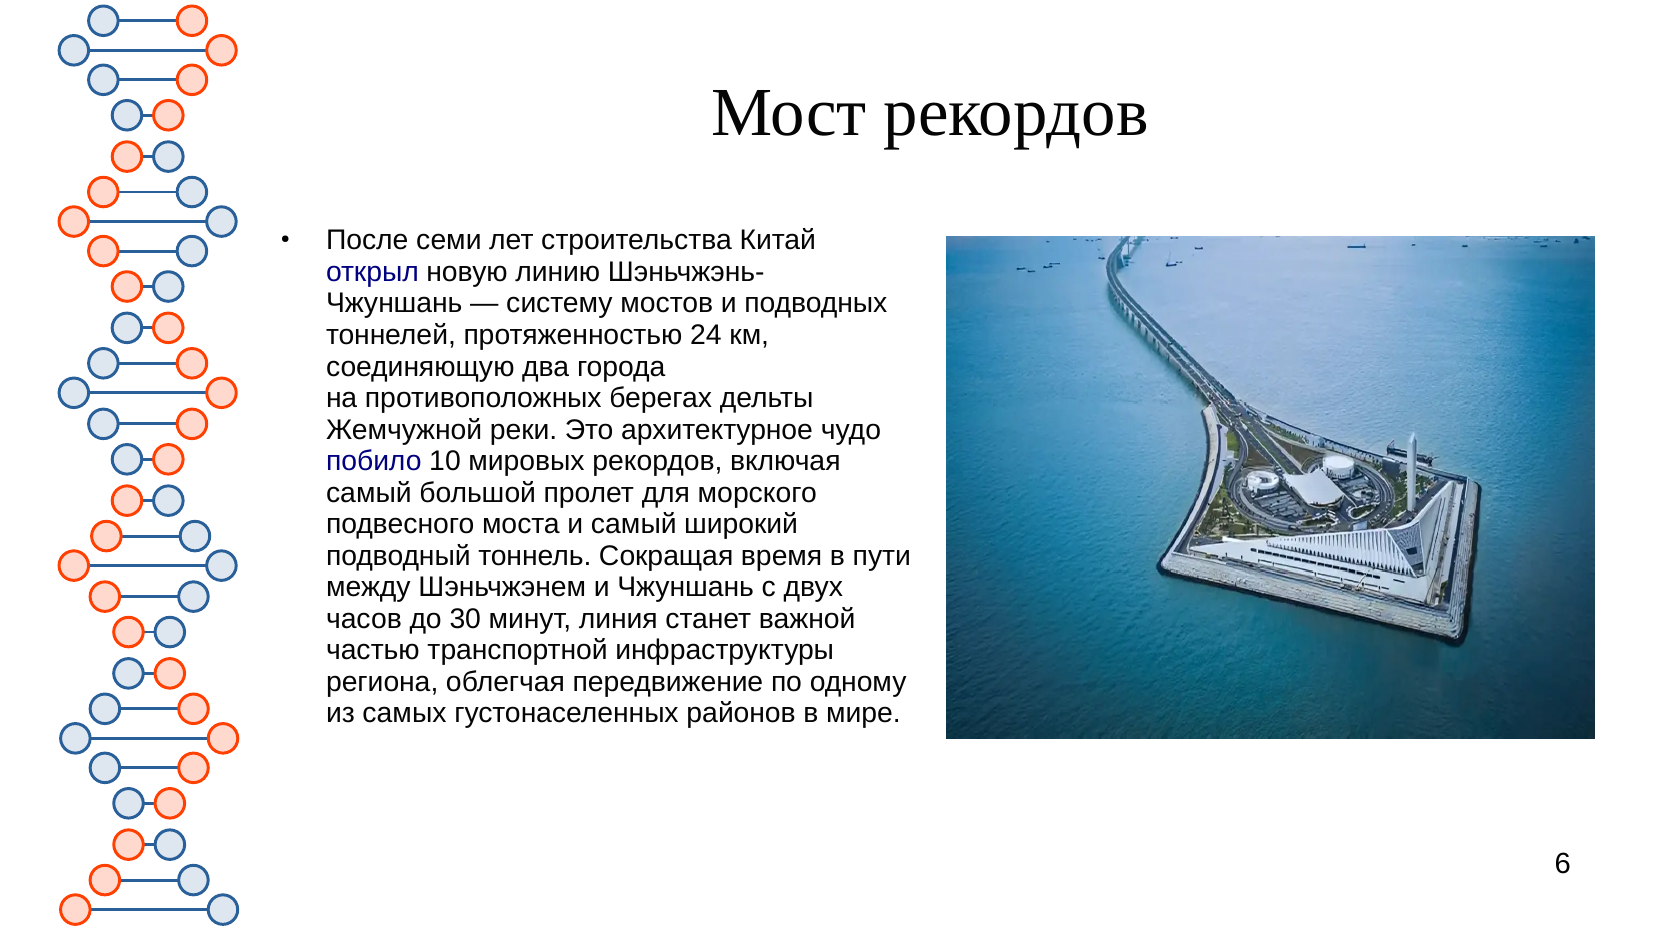

# Мост рекордов
После семи лет строительства Китай открыл новую линию Шэньчжэнь-Чжуншань — систему мостов и подводных тоннелей, протяженностью 24 км, соединяющую два города на противоположных берегах дельты Жемчужной реки. Это архитектурное чудо побило 10 мировых рекордов, включая самый большой пролет для морского подвесного моста и самый широкий подводный тоннель. Сокращая время в пути между Шэньчжэнем и Чжуншань с двух часов до 30 минут, линия станет важной частью транспортной инфраструктуры региона, облегчая передвижение по одному из самых густонаселенных районов в мире.
6